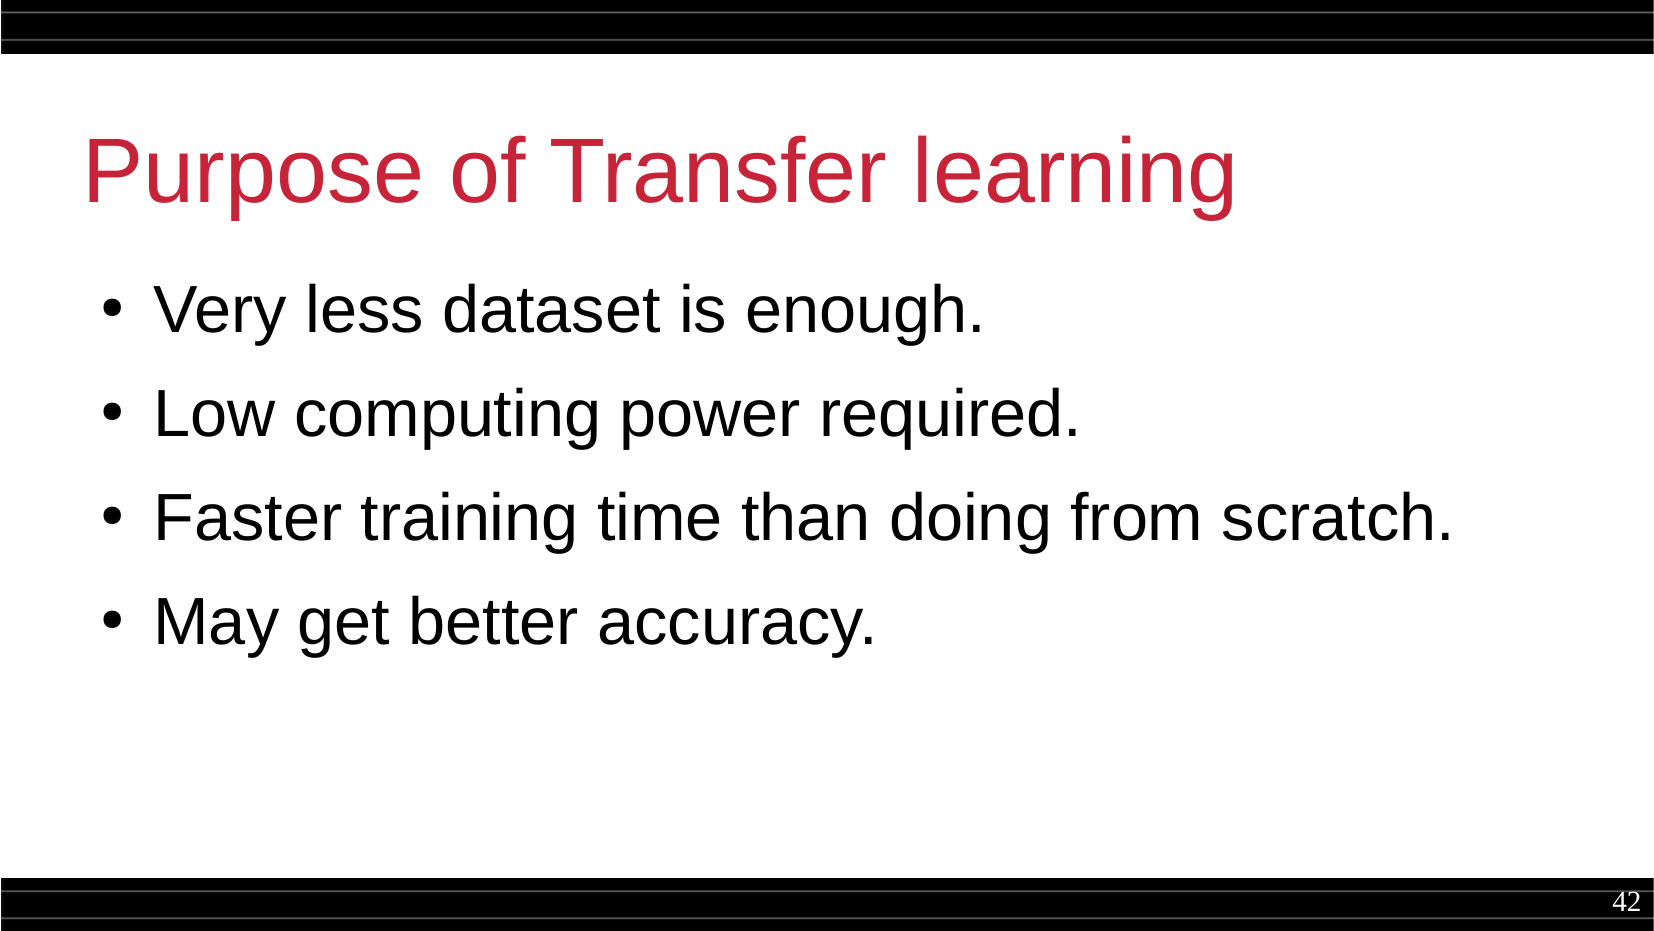

# Purpose of Transfer learning
Very less dataset is enough.
Low computing power required.
Faster training time than doing from scratch.
May get better accuracy.